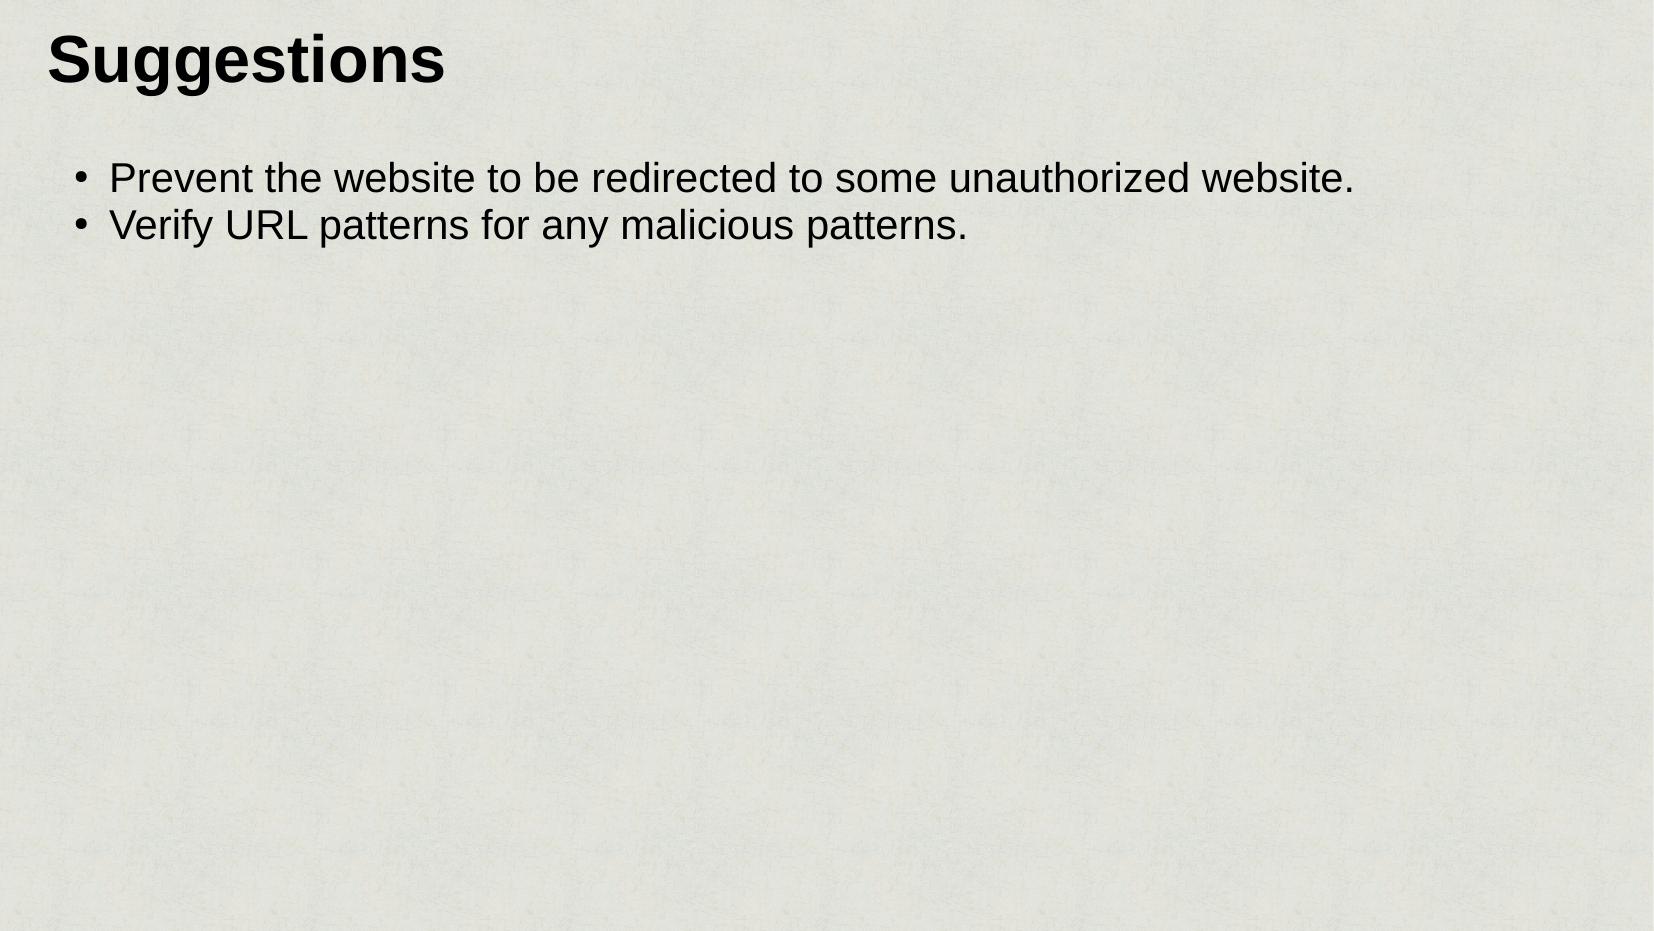

# Suggestions
Prevent the website to be redirected to some unauthorized website.
Verify URL patterns for any malicious patterns.